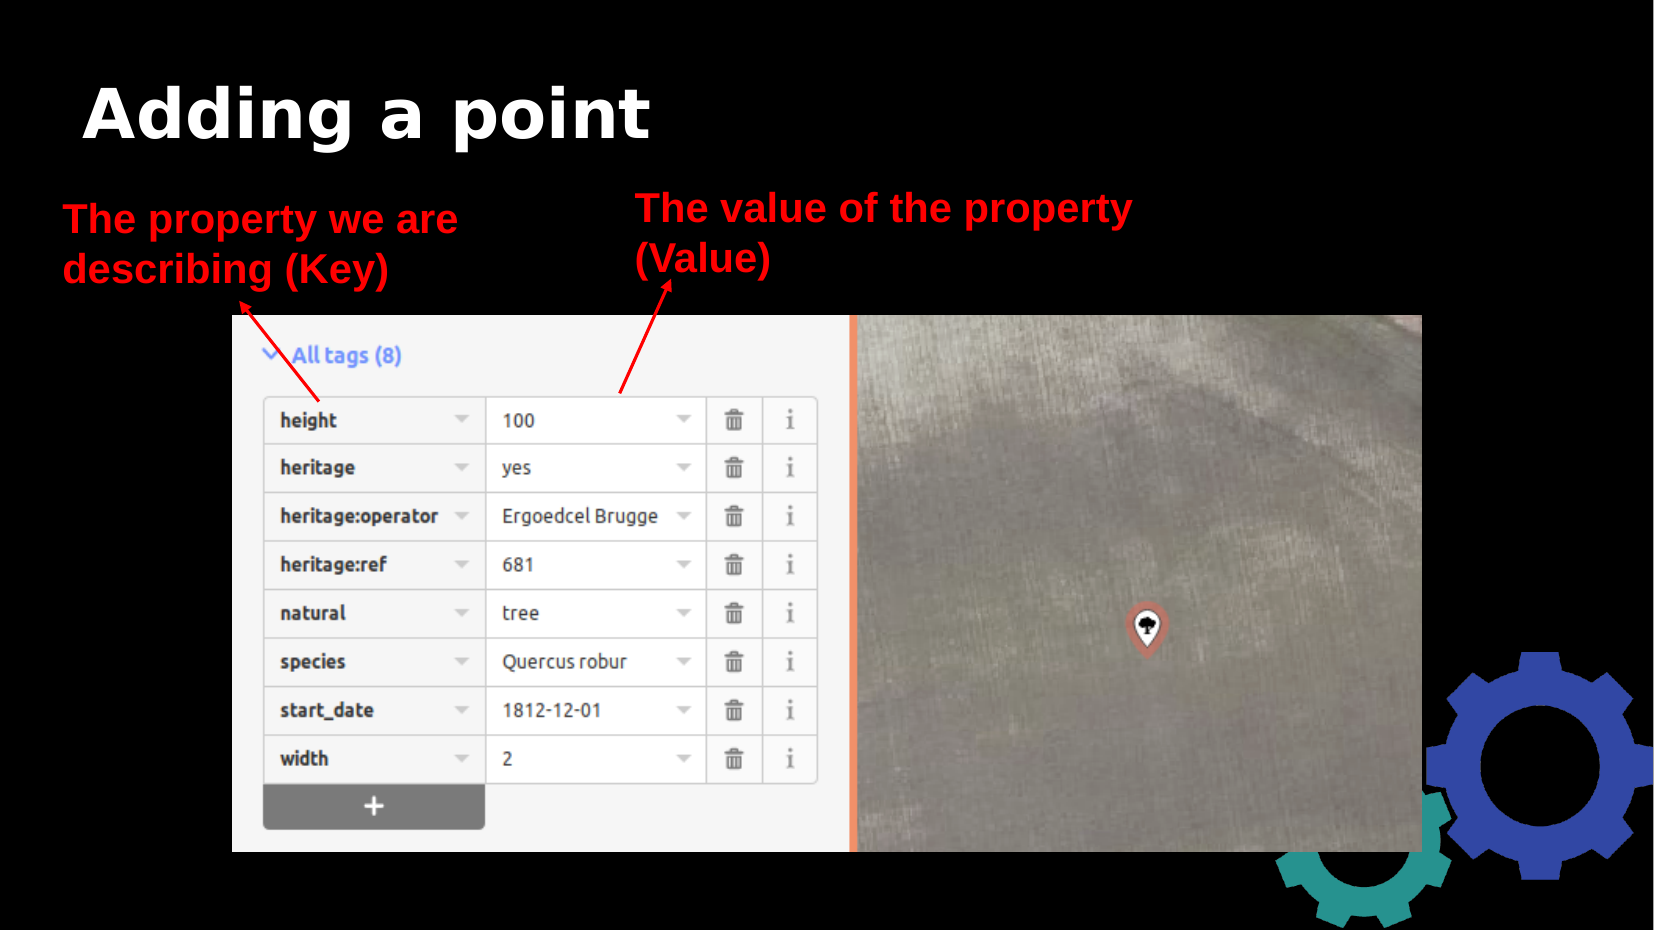

# Adding a point
The value of the property
(Value)
The property we are describing (Key)